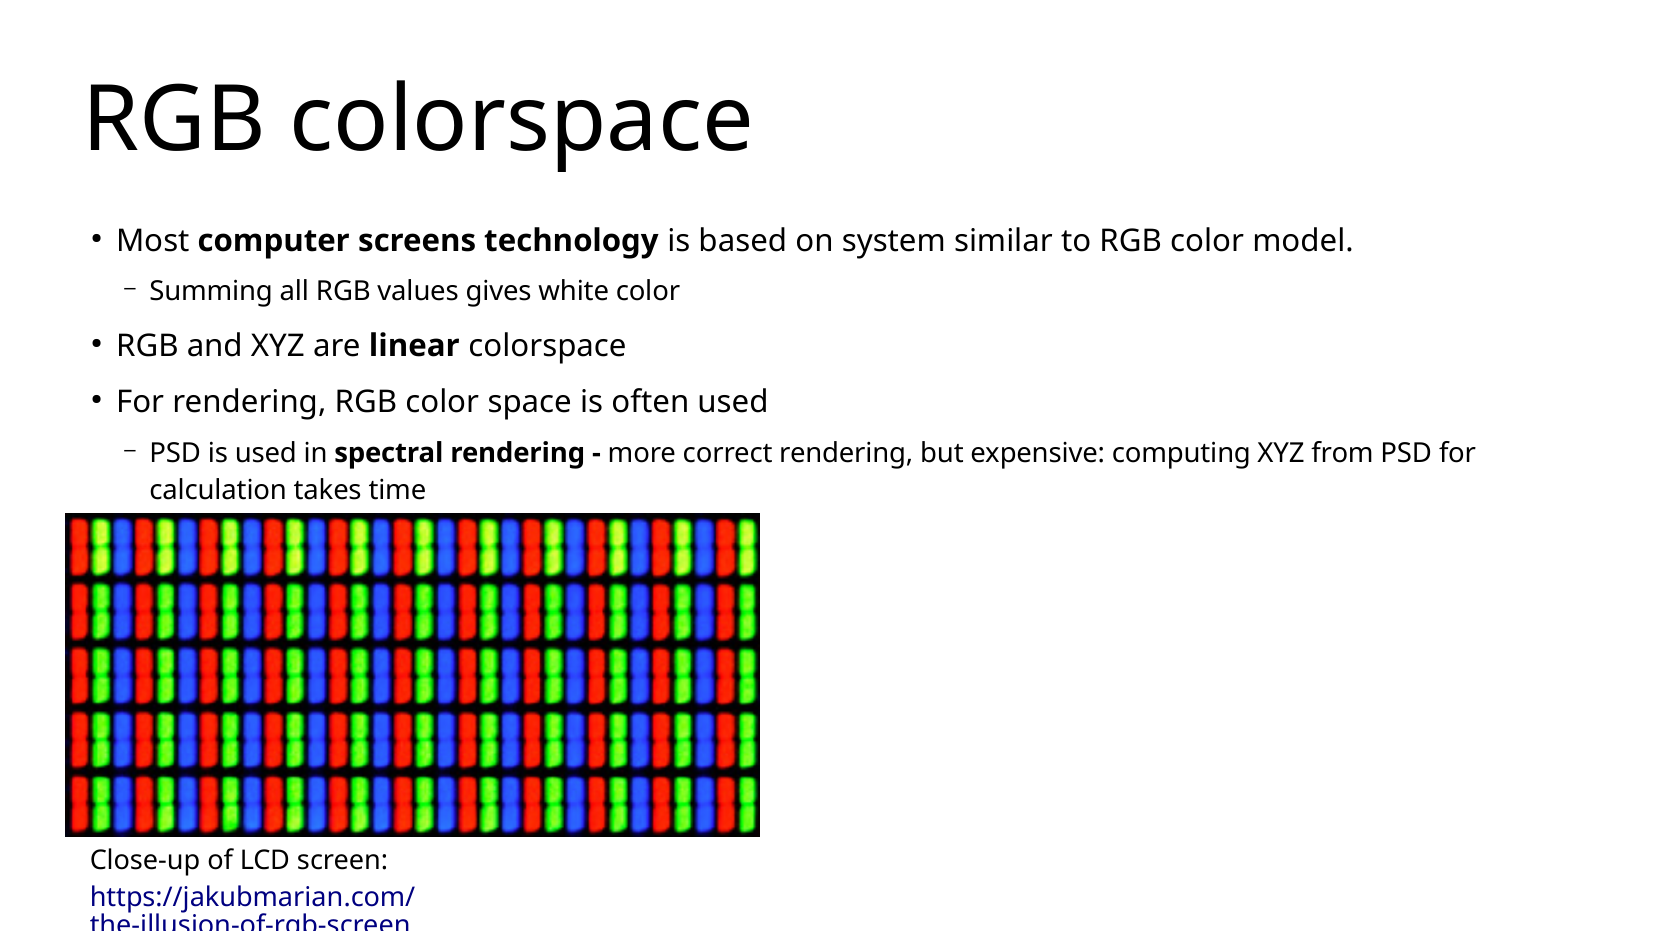

# RGB colorspace
Most computer screens technology is based on system similar to RGB color model.
Summing all RGB values gives white color
RGB and XYZ are linear colorspace
For rendering, RGB color space is often used
PSD is used in spectral rendering - more correct rendering, but expensive: computing XYZ from PSD for calculation takes time
Close-up of LCD screen: https://jakubmarian.com/the-illusion-of-rgb-screens/